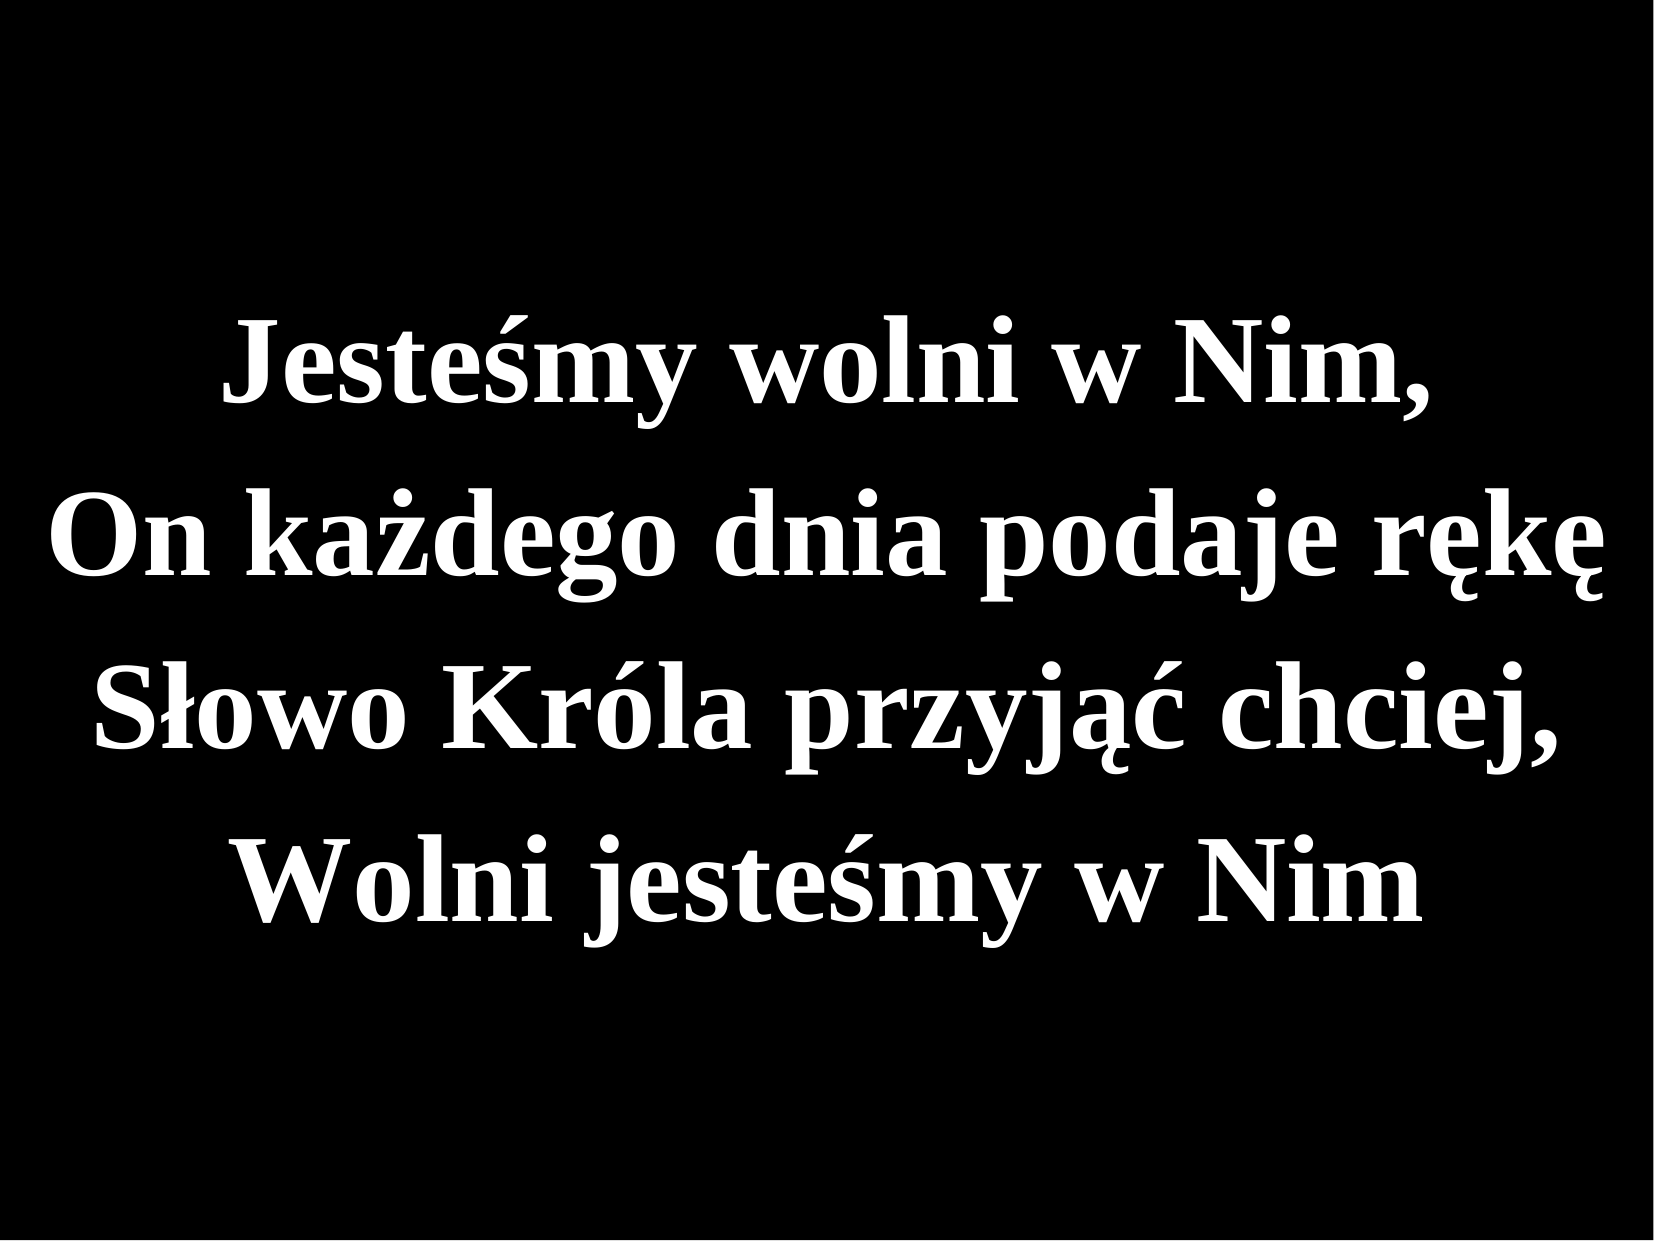

# Jesteśmy wolni w Nim, ppp On każdego dnia podaje rękę ppp Słowo Króla przyjąć chciej, ppp Wolni jesteśmy w Nim